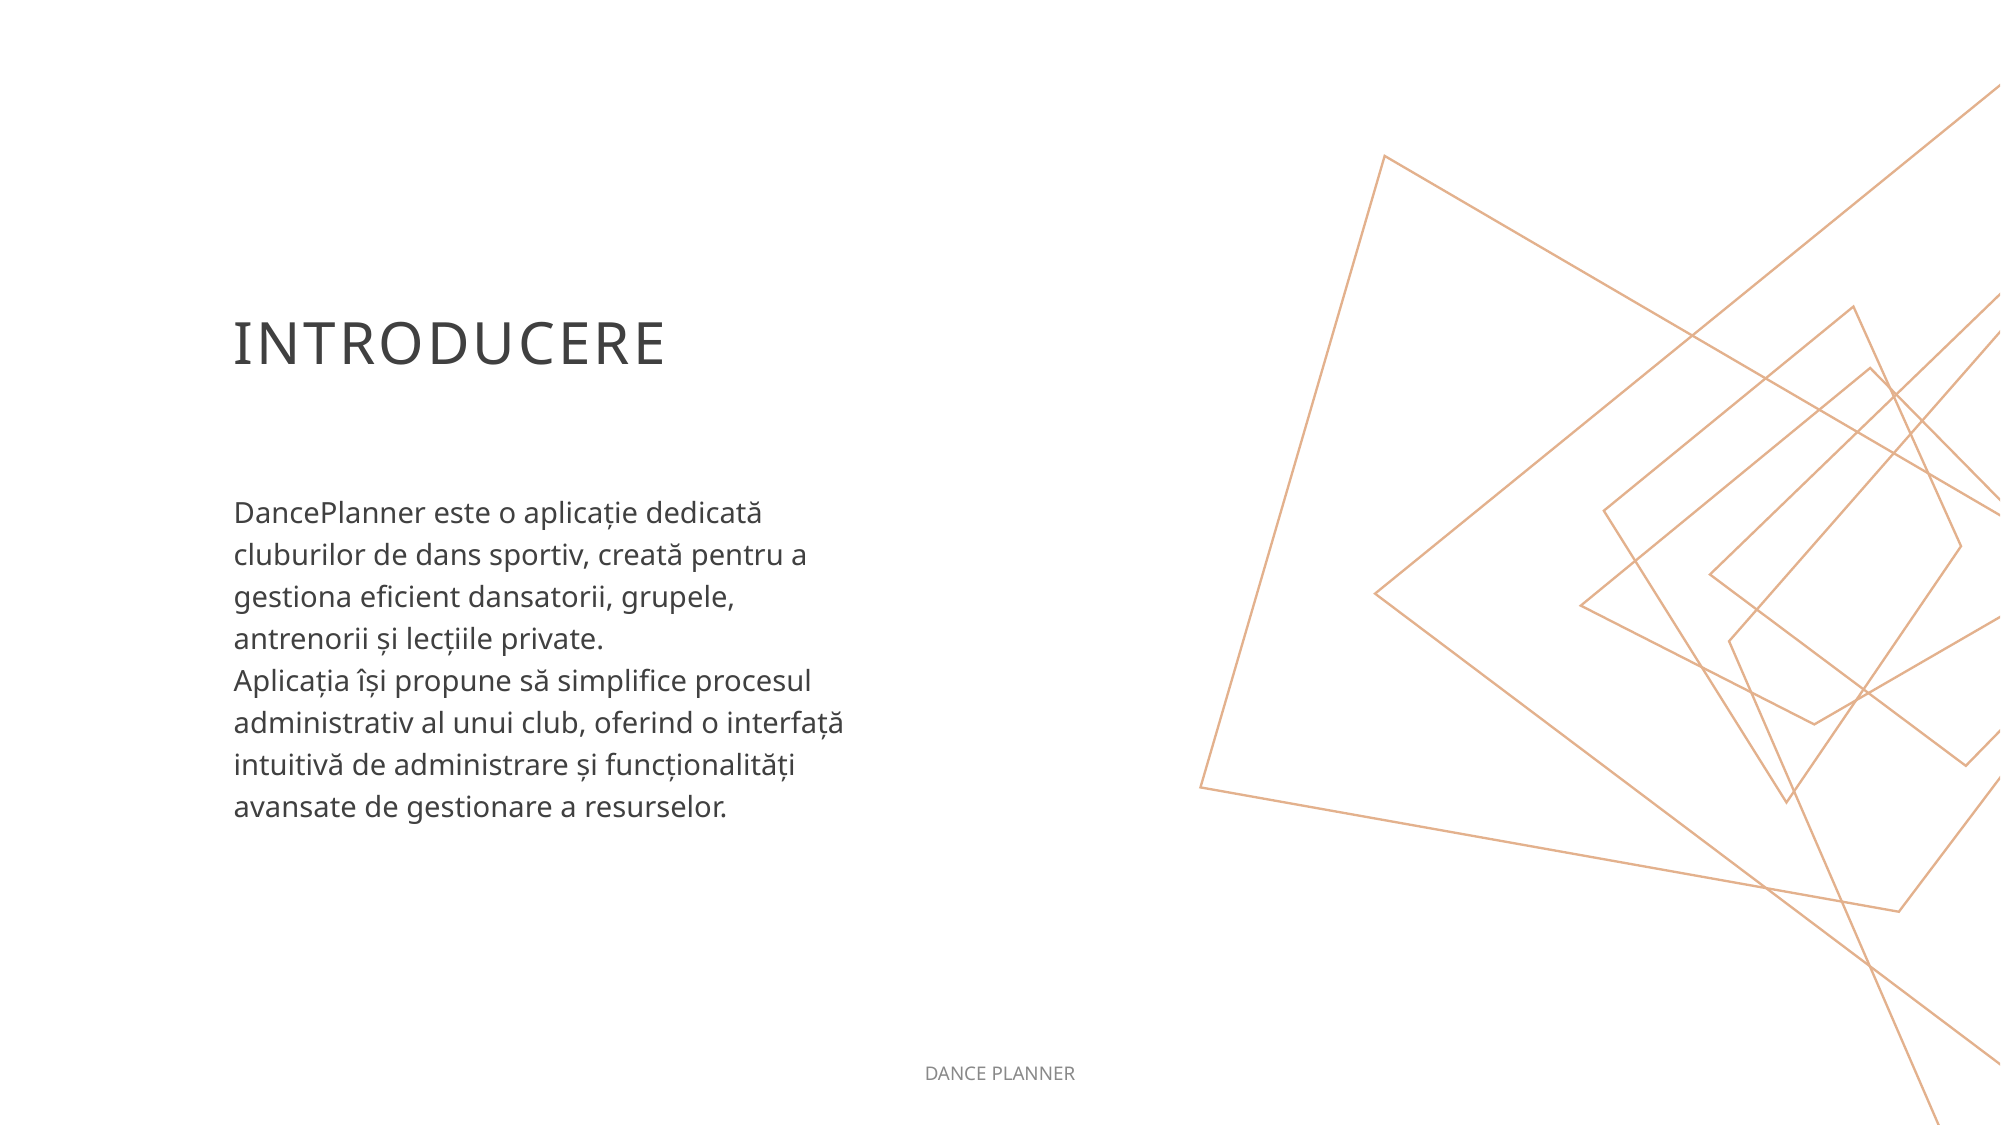

# INTRODUCERE
DancePlanner este o aplicație dedicată cluburilor de dans sportiv, creată pentru a gestiona eficient dansatorii, grupele, antrenorii și lecțiile private.
Aplicația își propune să simplifice procesul administrativ al unui club, oferind o interfață intuitivă de administrare și funcționalități avansate de gestionare a resurselor.
DANCE PLANNER